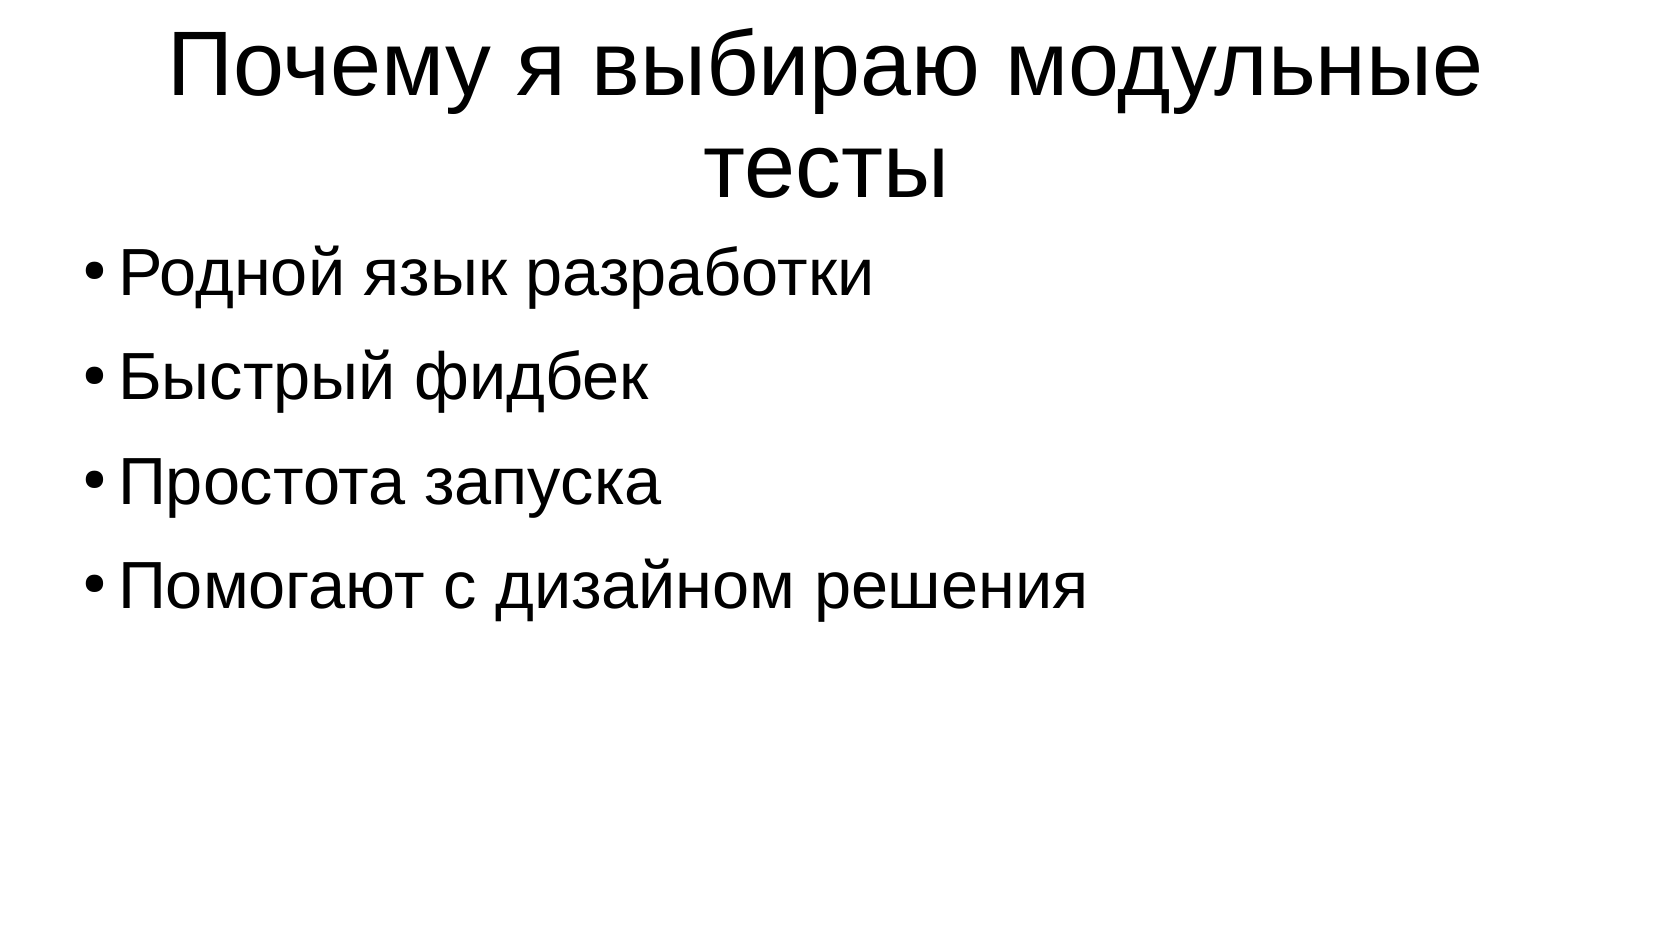

# Почему я выбираю модульные тесты
Родной язык разработки
Быстрый фидбек
Простота запуска
Помогают с дизайном решения